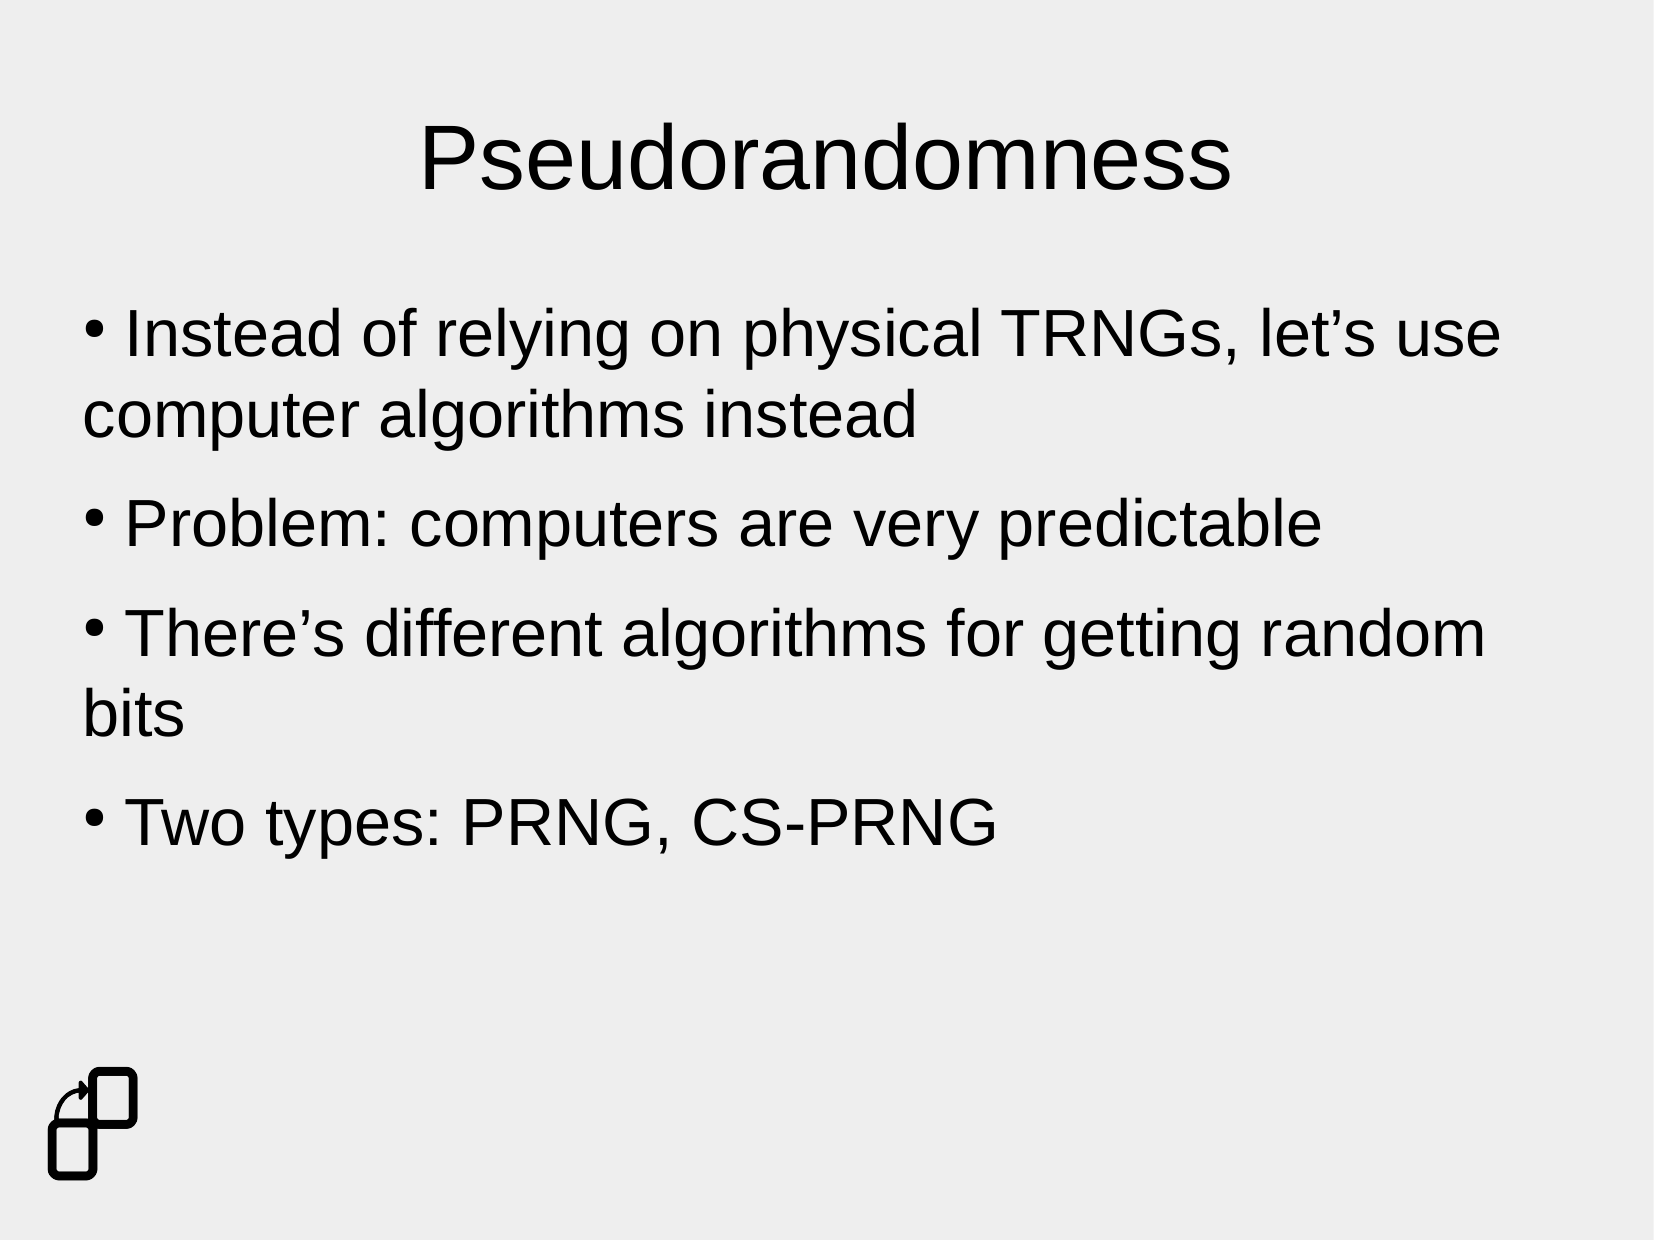

# Pseudorandomness
 Instead of relying on physical TRNGs, let’s use computer algorithms instead
 Problem: computers are very predictable
 There’s different algorithms for getting random bits
 Two types: PRNG, CS-PRNG